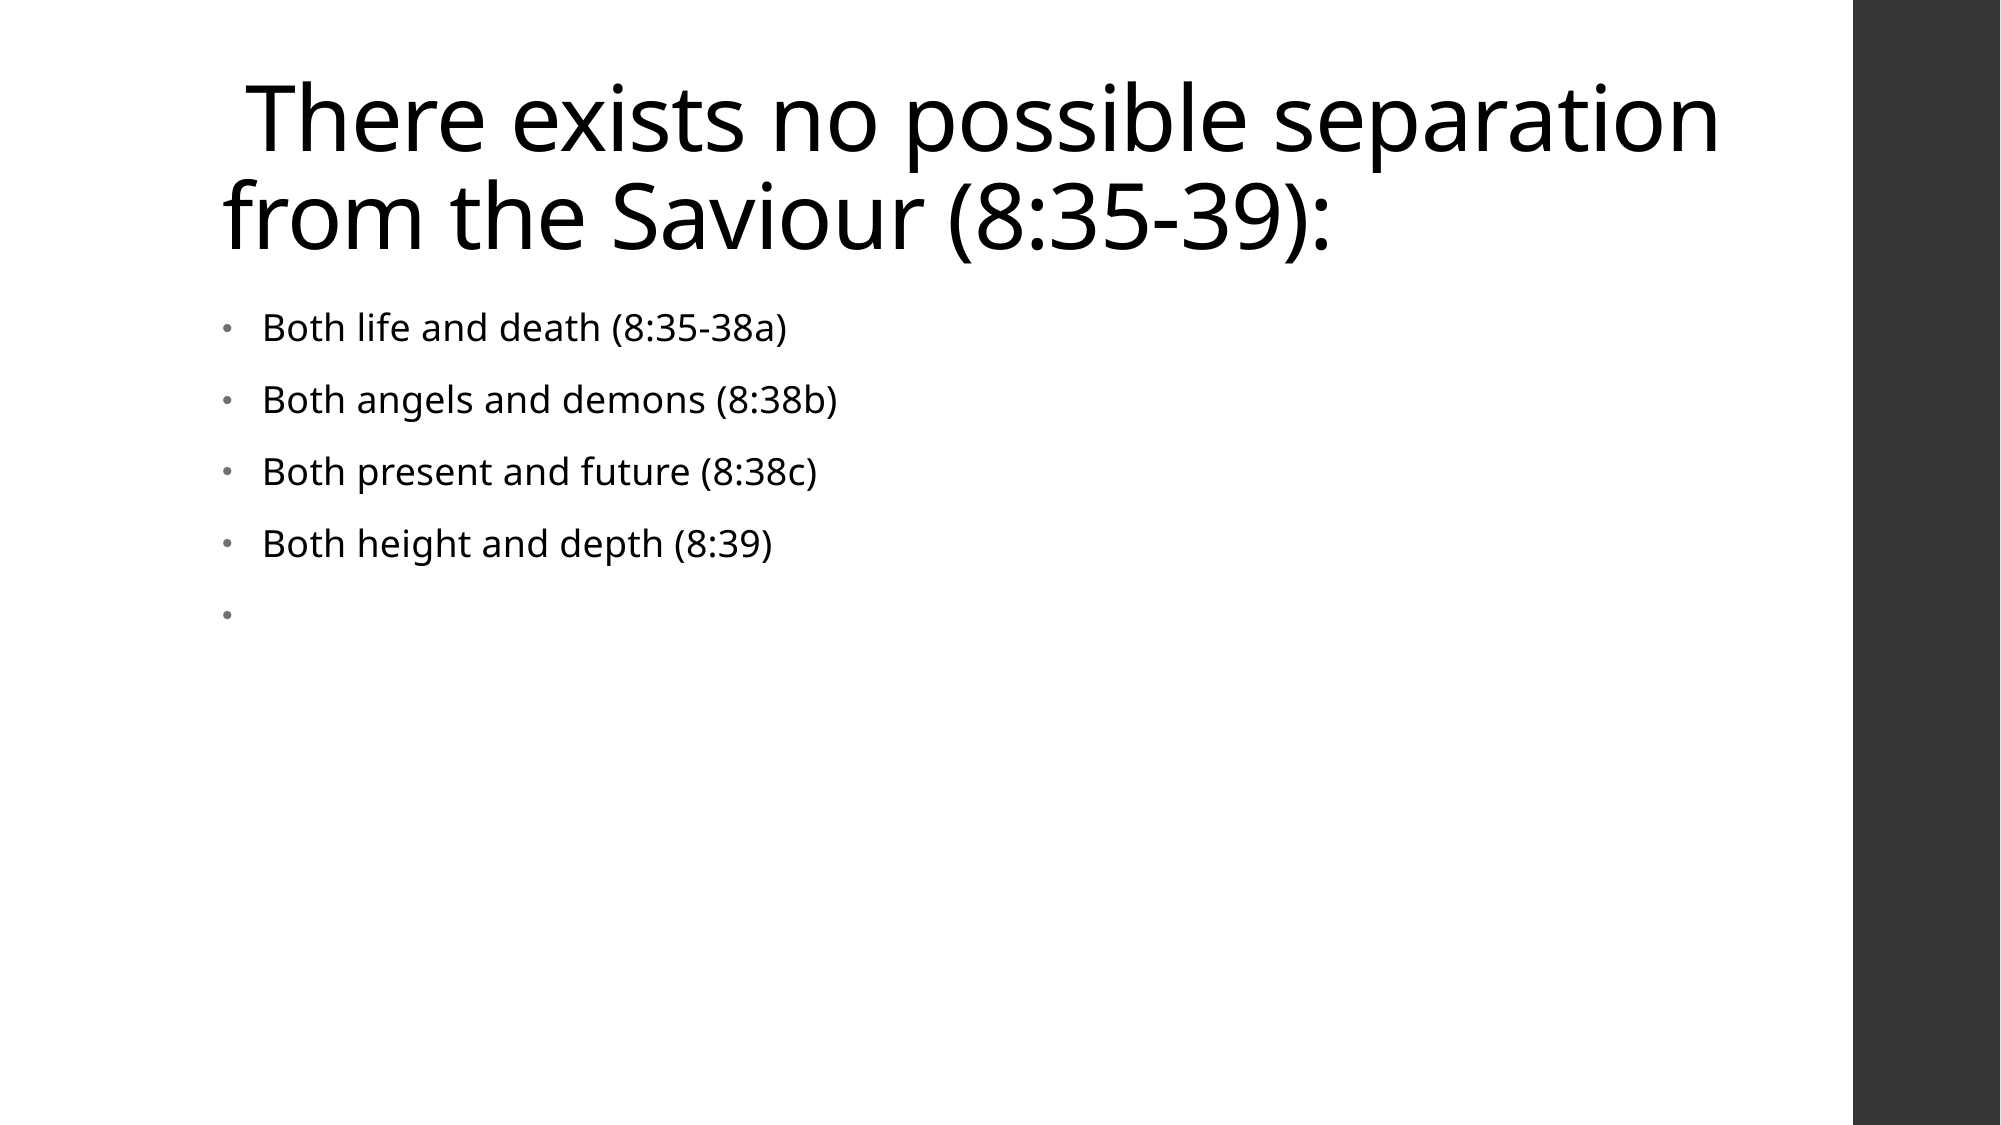

# There exists no possible separation from the Saviour (8:35-39):
 Both life and death (8:35-38a)
 Both angels and demons (8:38b)
 Both present and future (8:38c)
 Both height and depth (8:39)